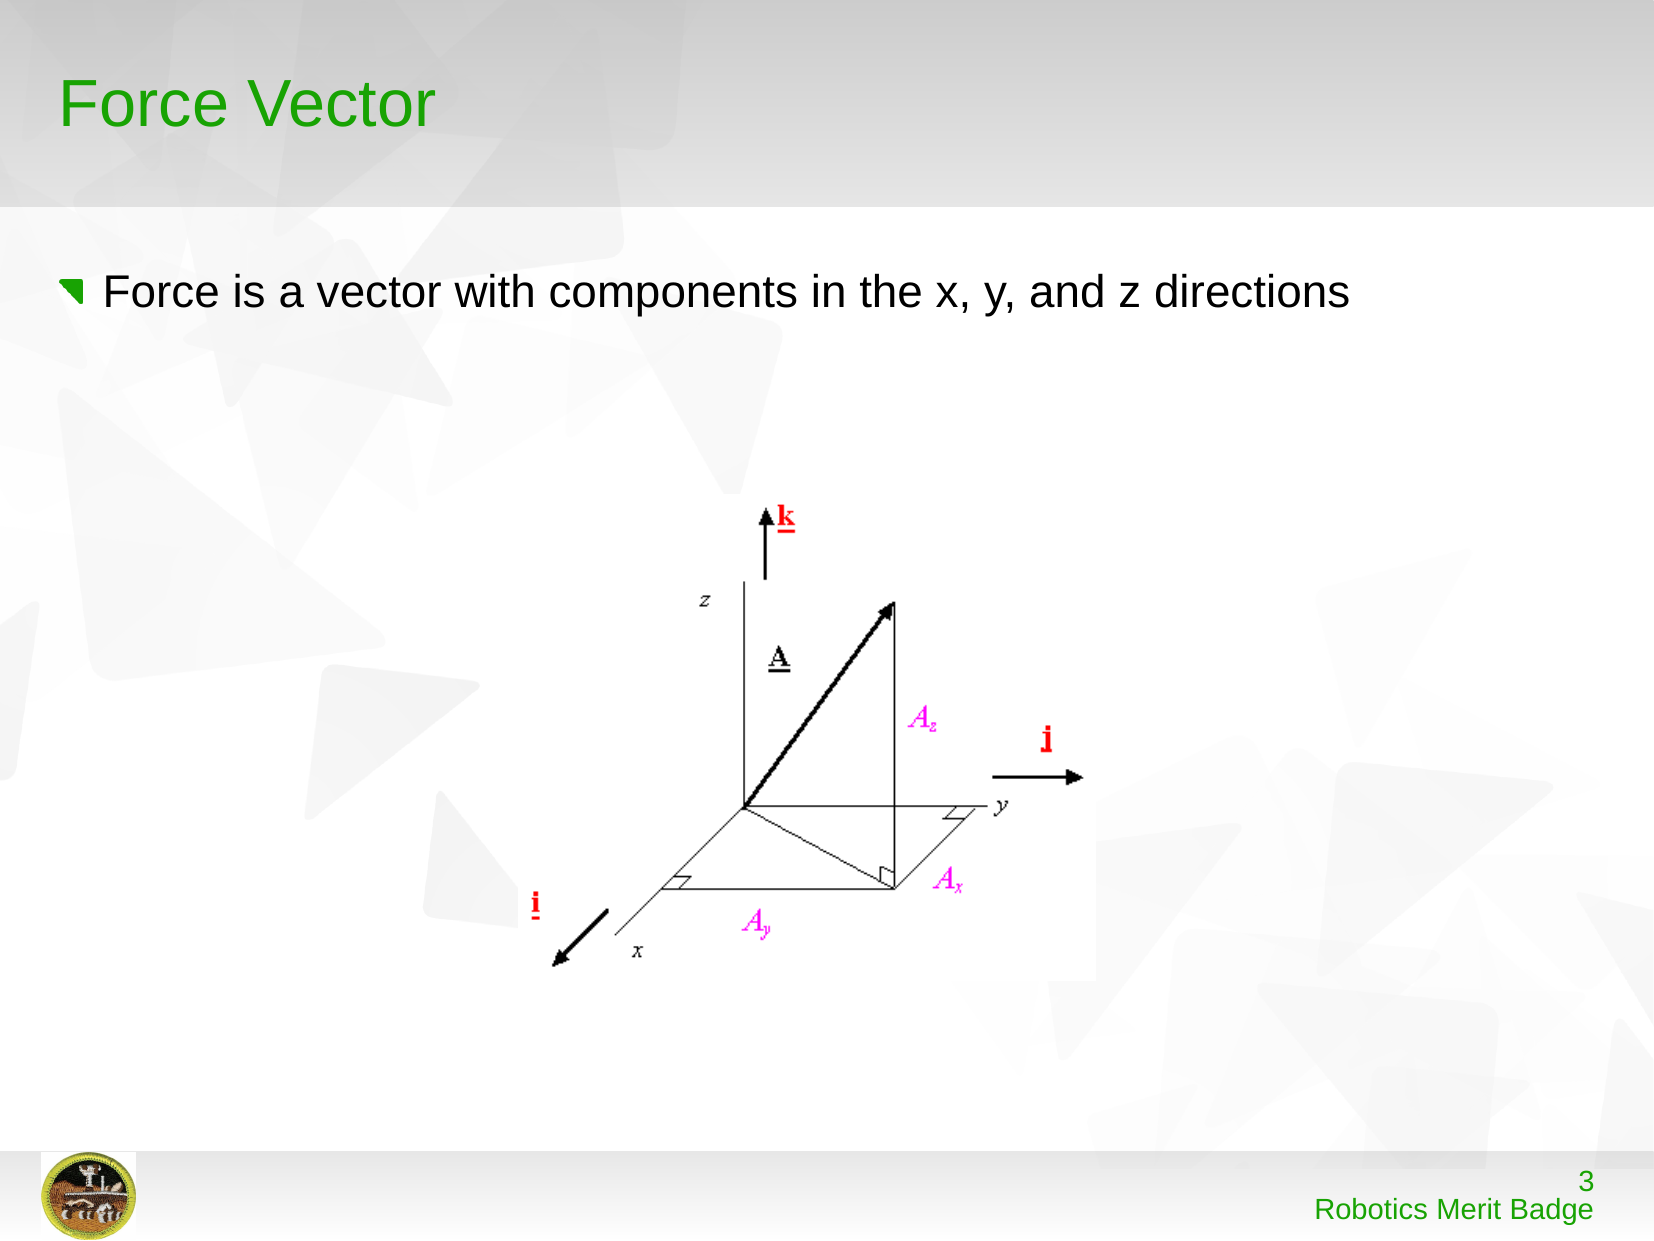

# Force Vector
Force is a vector with components in the x, y, and z directions
3
Robotics Merit Badge